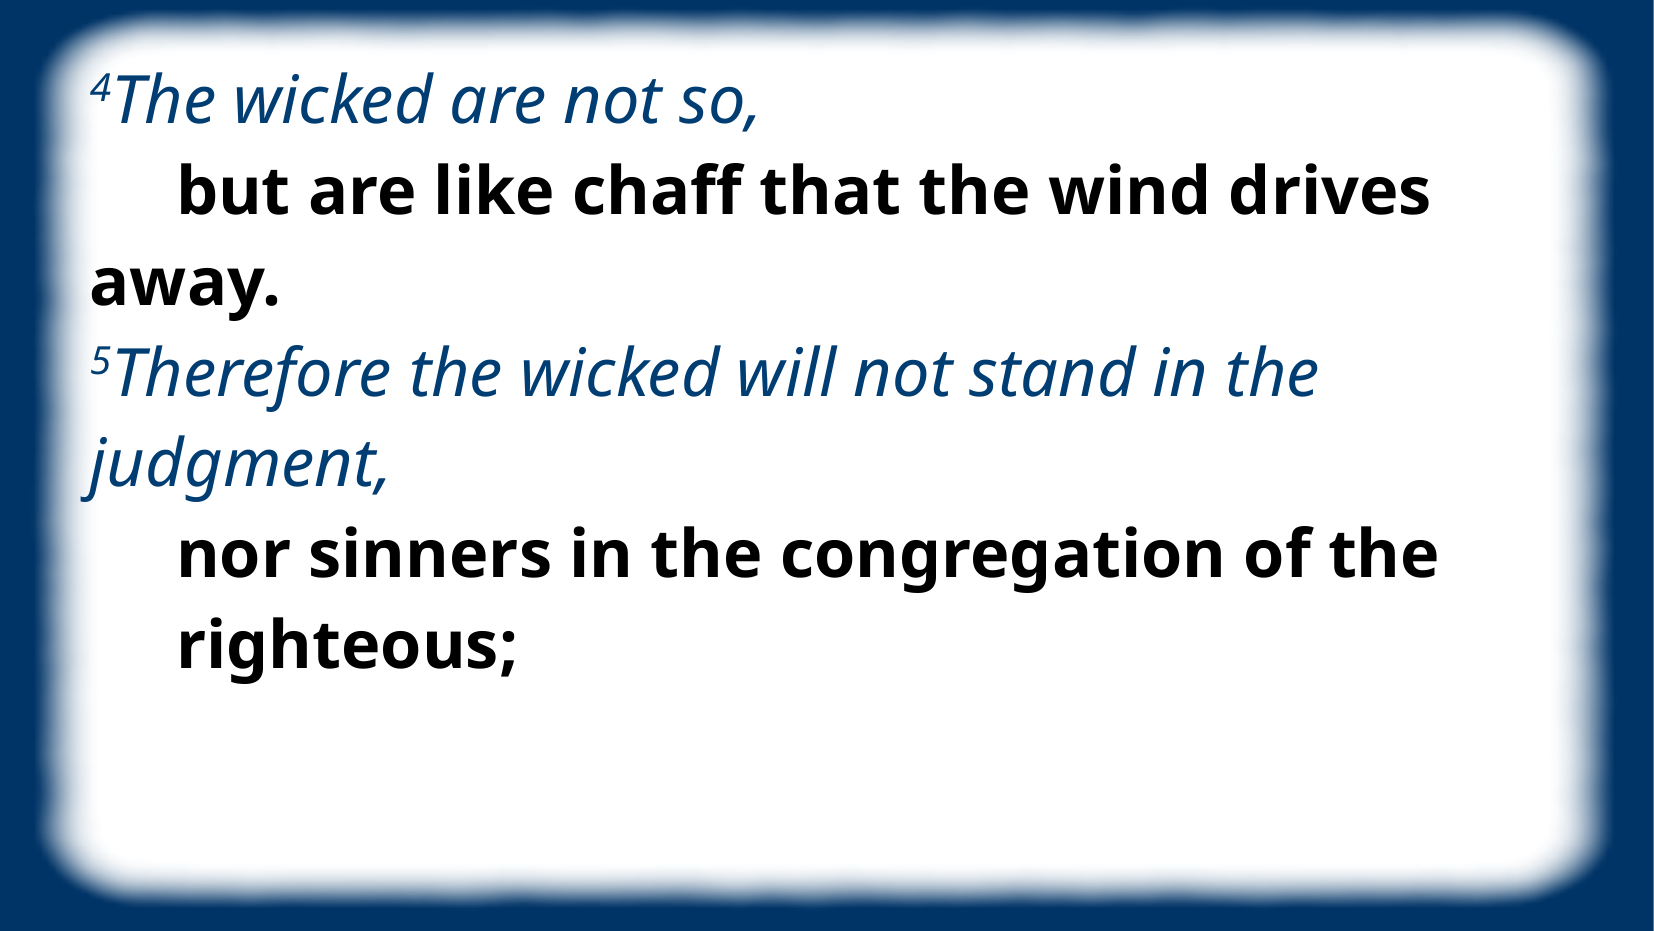

4The wicked are not so,
 but are like chaff that the wind drives away.
5Therefore the wicked will not stand in the judgment,
 nor sinners in the congregation of the
 righteous;